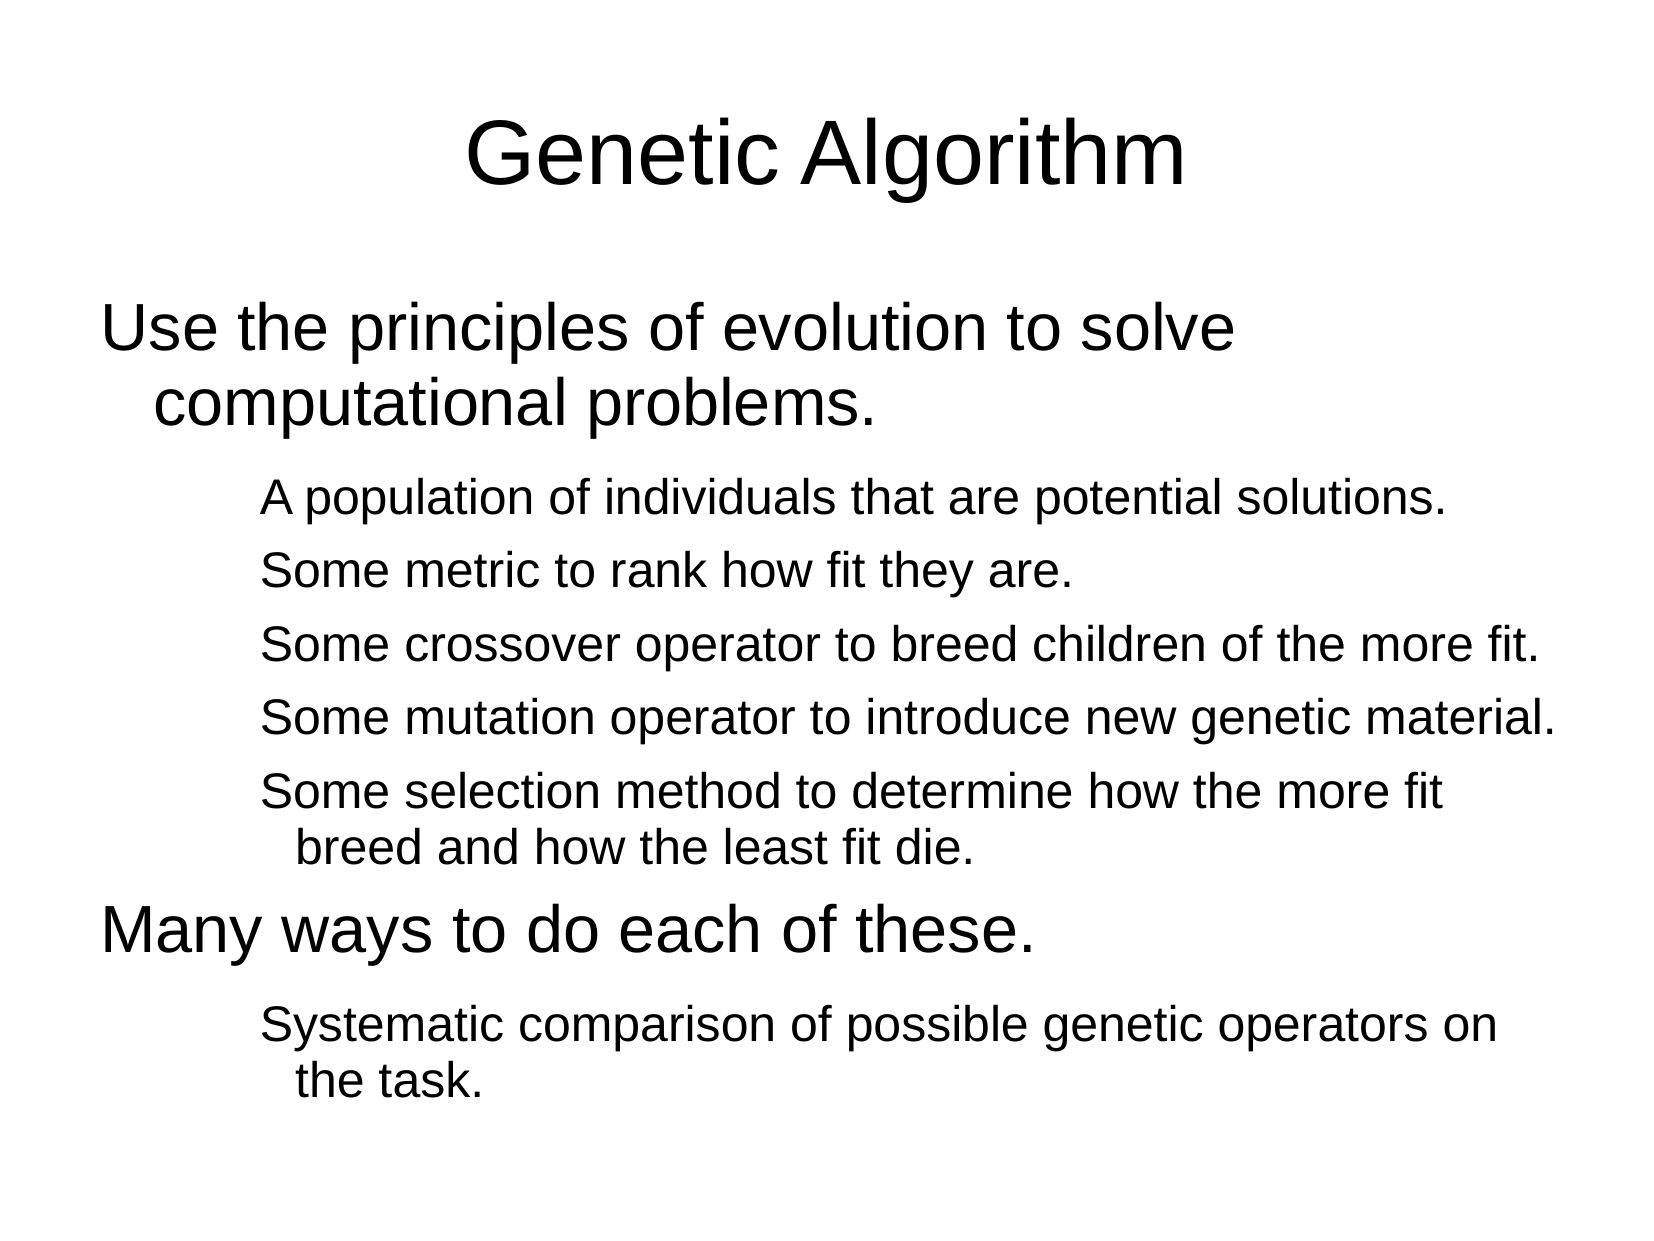

# Genetic Algorithm
Use the principles of evolution to solve computational problems.
A population of individuals that are potential solutions.
Some metric to rank how fit they are.
Some crossover operator to breed children of the more fit.
Some mutation operator to introduce new genetic material.
Some selection method to determine how the more fit breed and how the least fit die.
Many ways to do each of these.
Systematic comparison of possible genetic operators on the task.